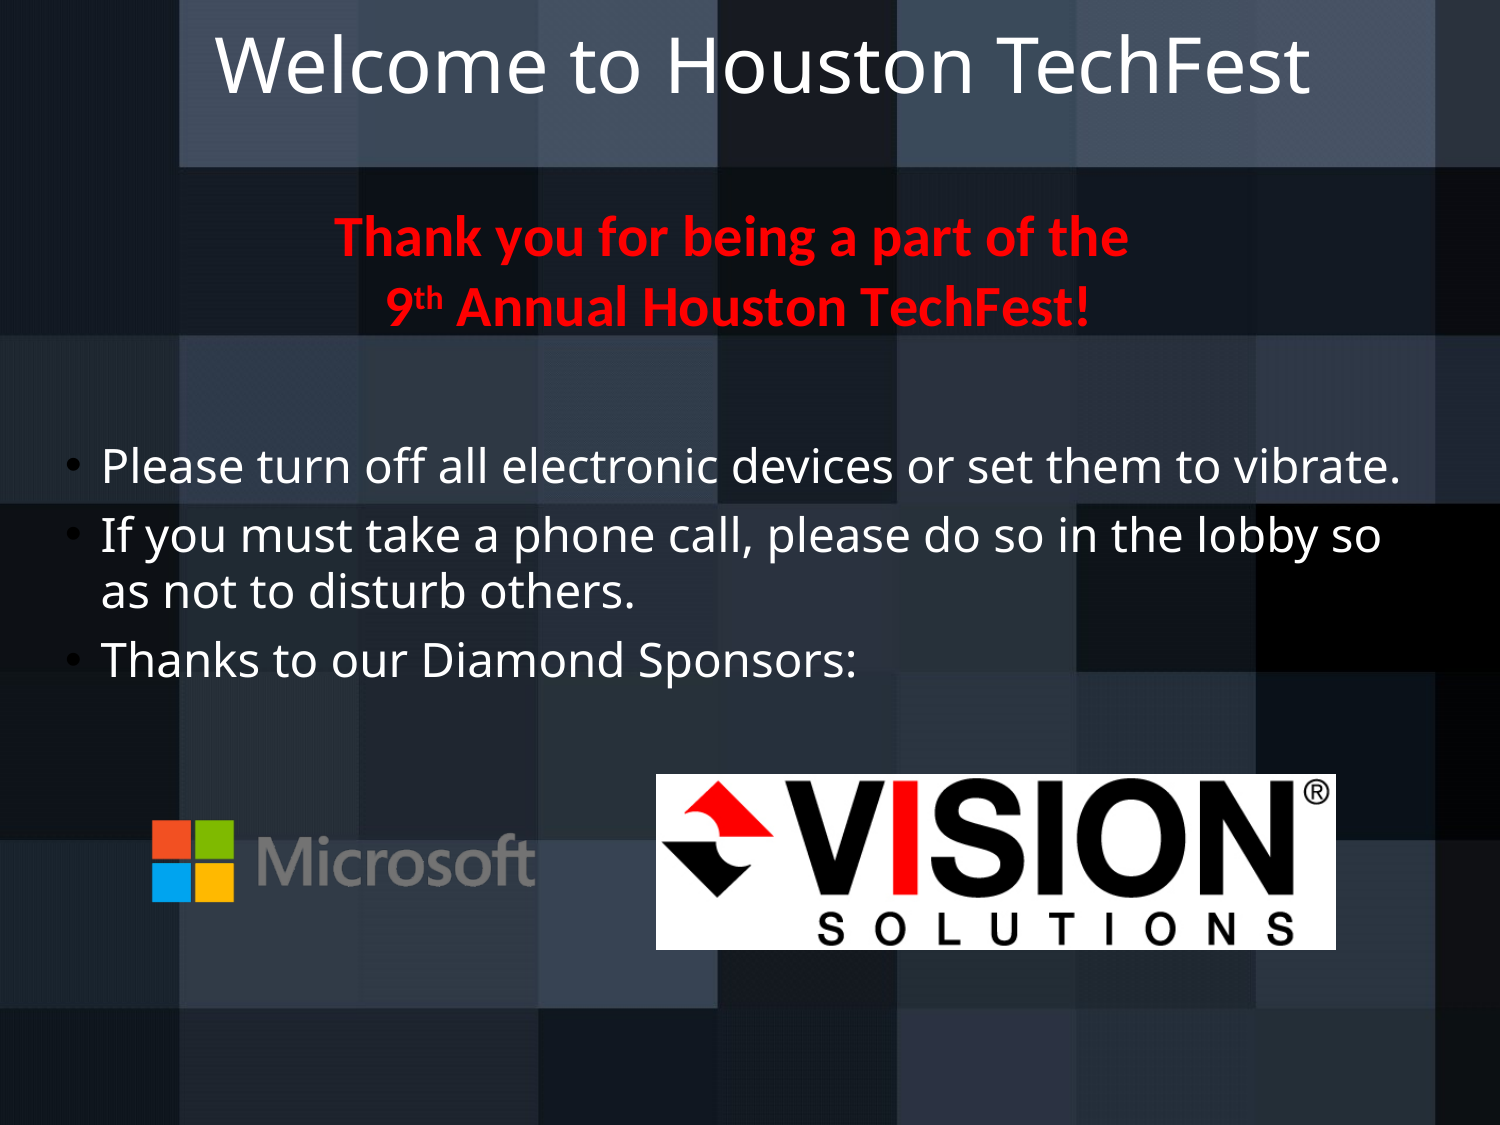

# Welcome to Houston TechFest
Thank you for being a part of the
9th Annual Houston TechFest!
Please turn off all electronic devices or set them to vibrate.
If you must take a phone call, please do so in the lobby so as not to disturb others.
Thanks to our Diamond Sponsors: